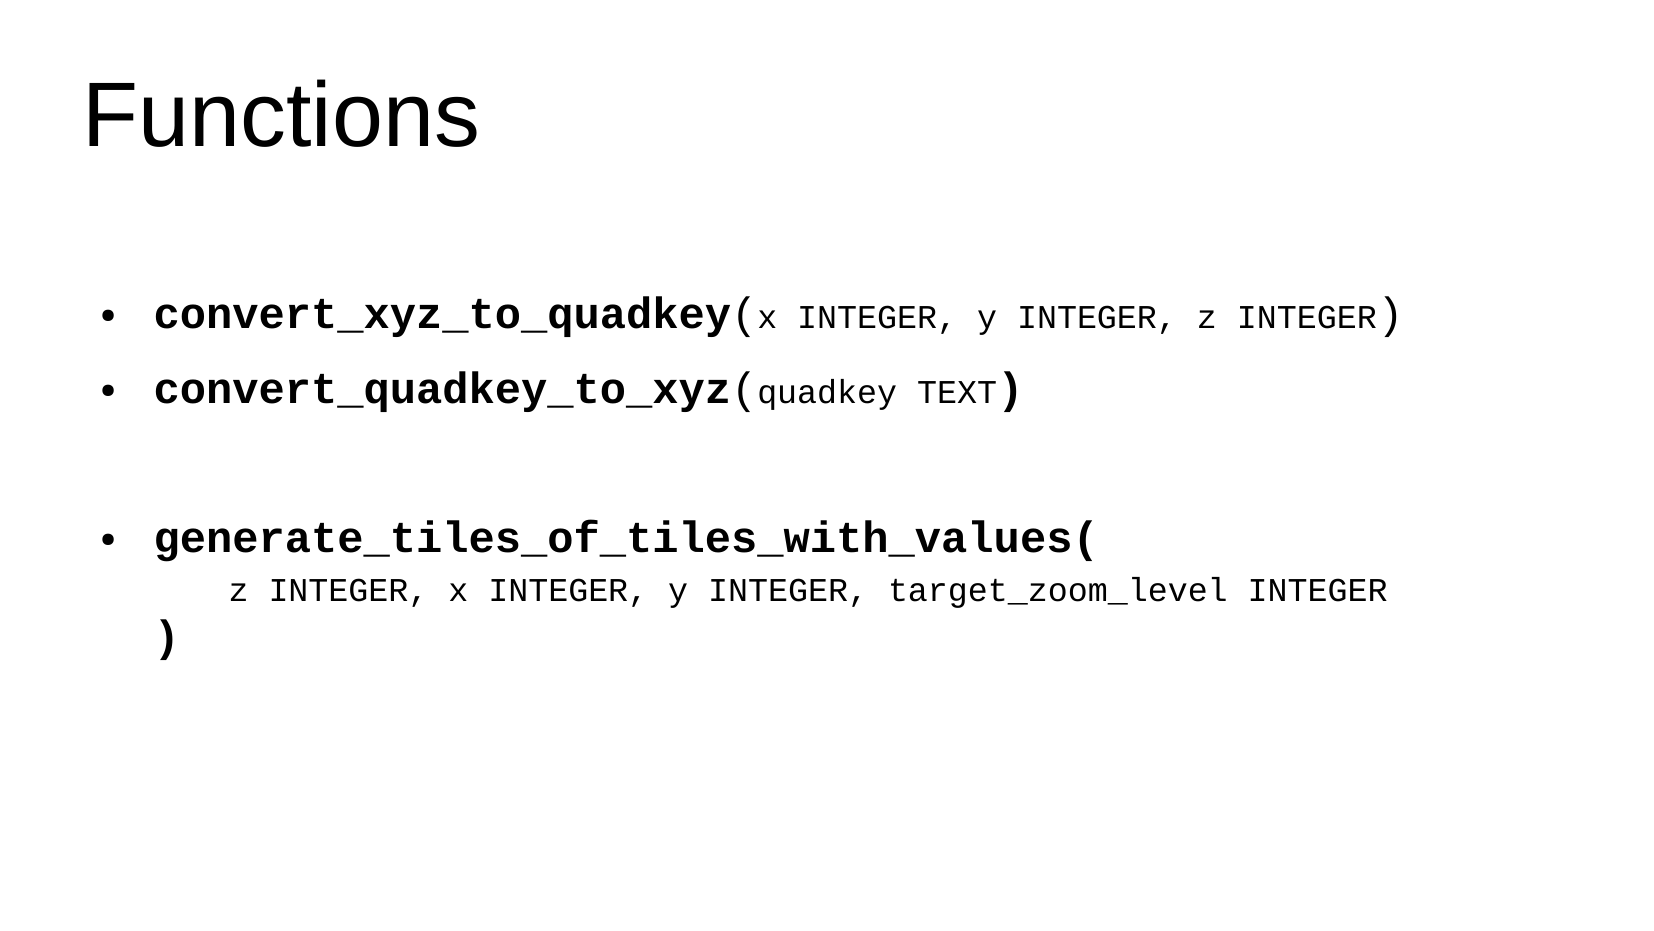

# Functions
convert_xyz_to_quadkey(x INTEGER, y INTEGER, z INTEGER)
convert_quadkey_to_xyz(quadkey TEXT)
generate_tiles_of_tiles_with_values(
	z INTEGER, x INTEGER, y INTEGER, target_zoom_level INTEGER
)